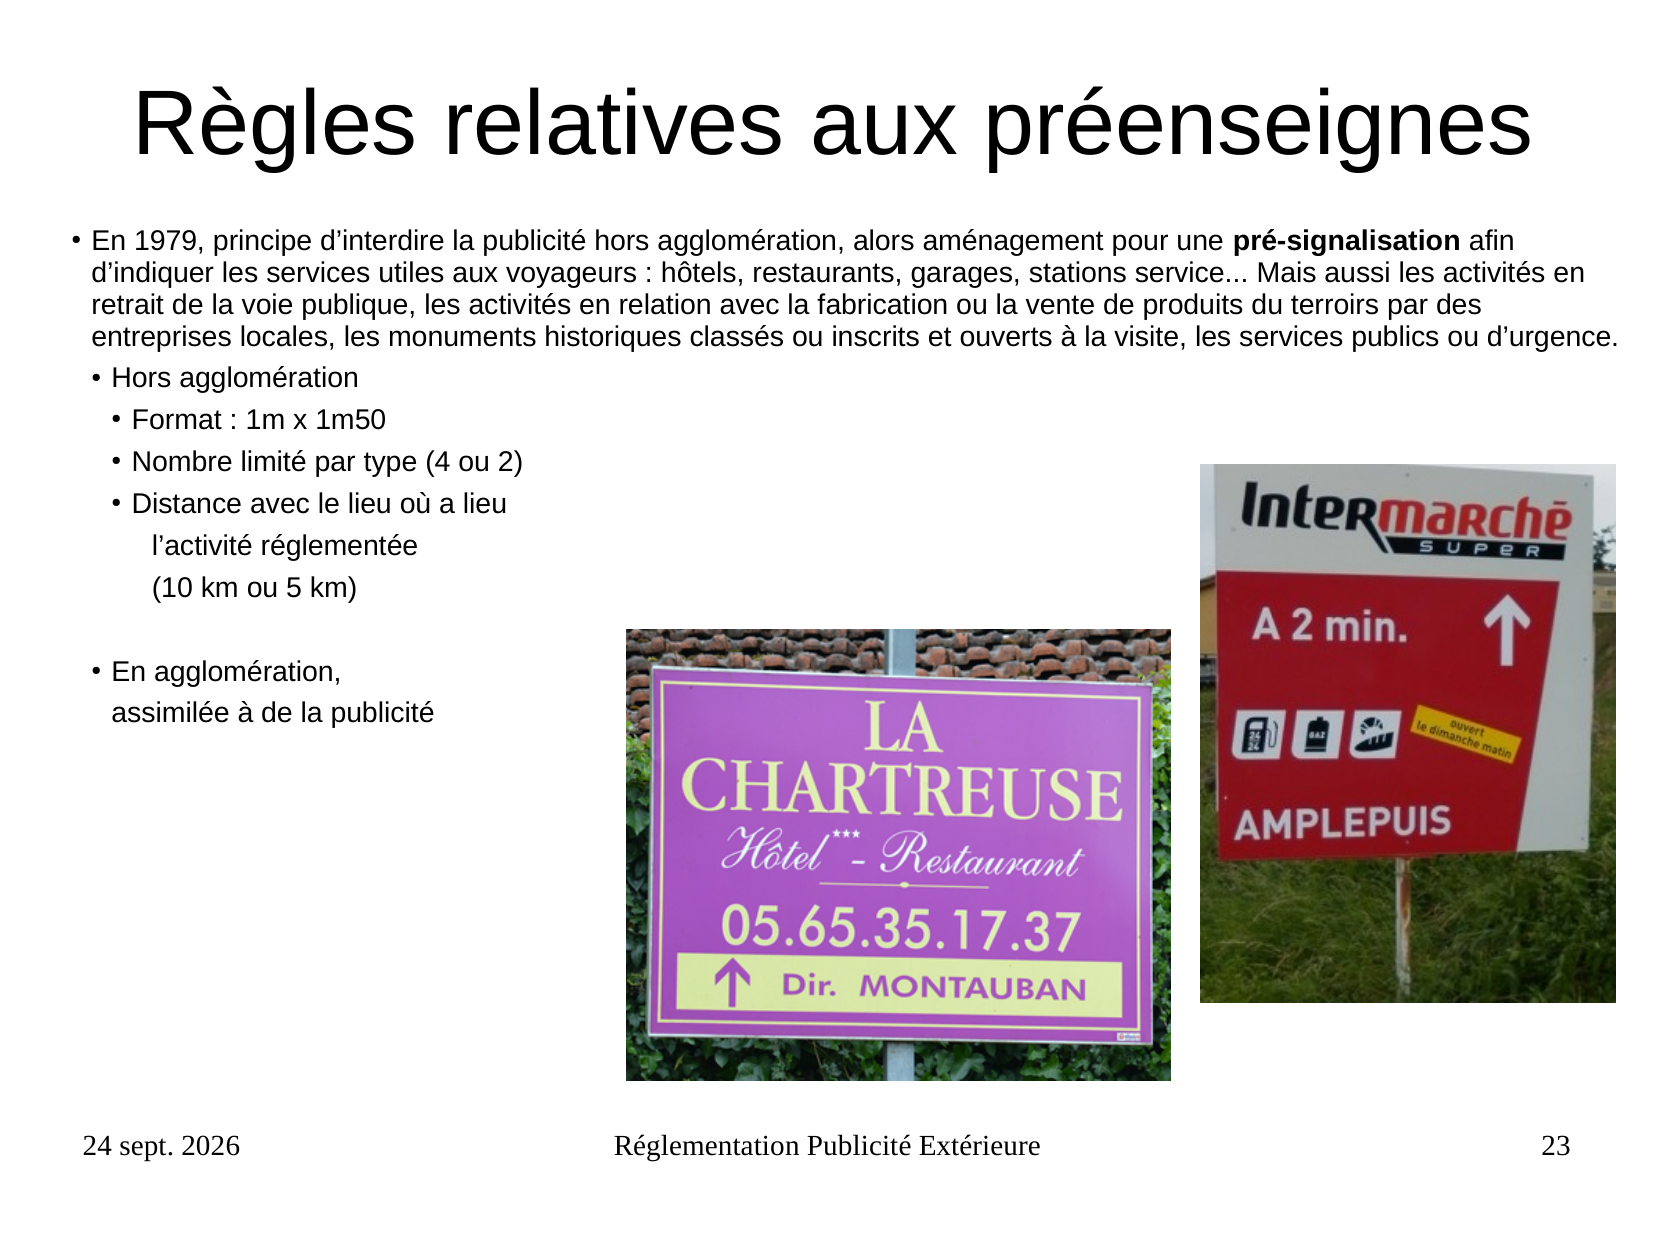

# Règles relatives aux préenseignes
En 1979, principe d’interdire la publicité hors agglomération, alors aménagement pour une pré-signalisation afin d’indiquer les services utiles aux voyageurs : hôtels, restaurants, garages, stations service... Mais aussi les activités en retrait de la voie publique, les activités en relation avec la fabrication ou la vente de produits du terroirs par des entreprises locales, les monuments historiques classés ou inscrits et ouverts à la visite, les services publics ou d’urgence.
Hors agglomération
Format : 1m x 1m50
Nombre limité par type (4 ou 2)
Distance avec le lieu où a lieu
l’activité réglementée
(10 km ou 5 km)
En agglomération,
assimilée à de la publicité
Réglementation Publicité Extérieure
23